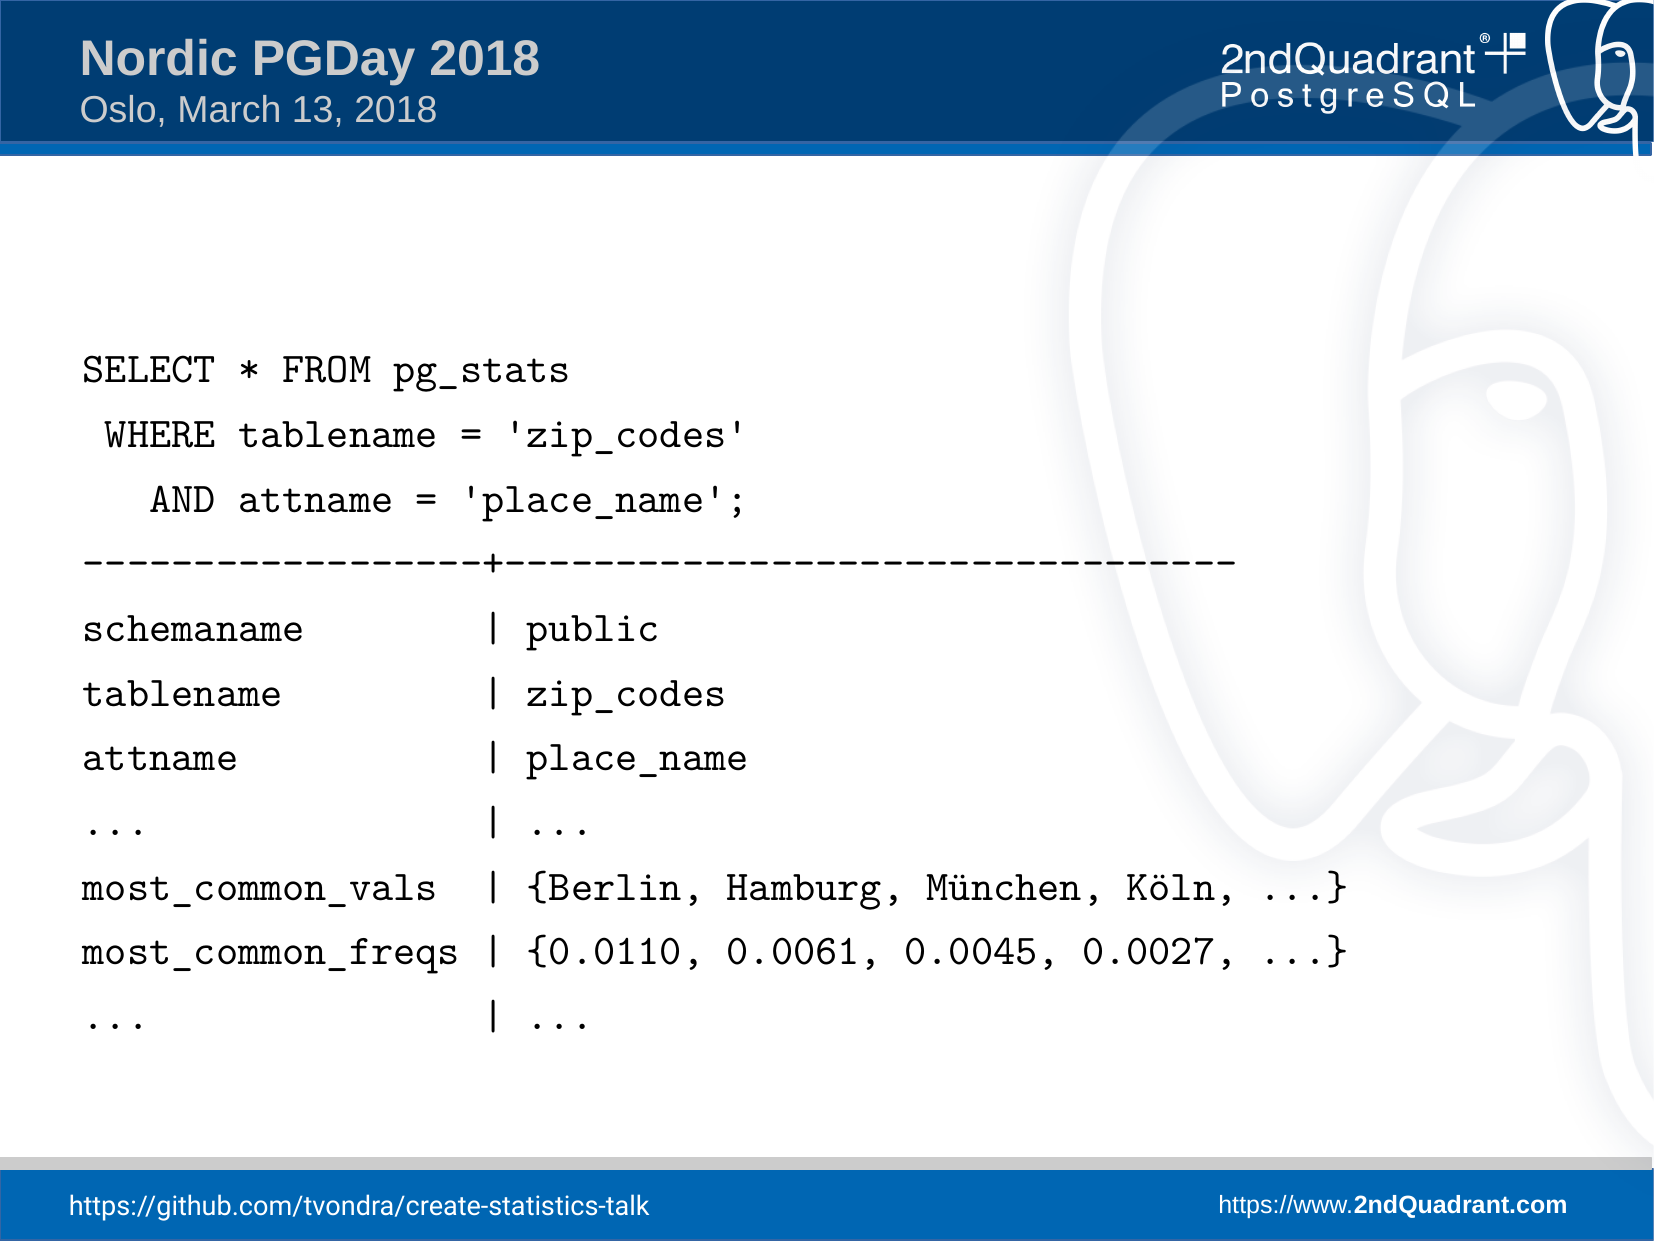

# SELECT * FROM pg_stats WHERE tablename = 'zip_codes' AND attname = 'place_name';
------------------+---------------------------------
schemaname | public
tablename | zip_codes
attname | place_name
... | ...
most_common_vals | {Berlin, Hamburg, München, Köln, ...}
most_common_freqs | {0.0110, 0.0061, 0.0045, 0.0027, ...}
... | ...